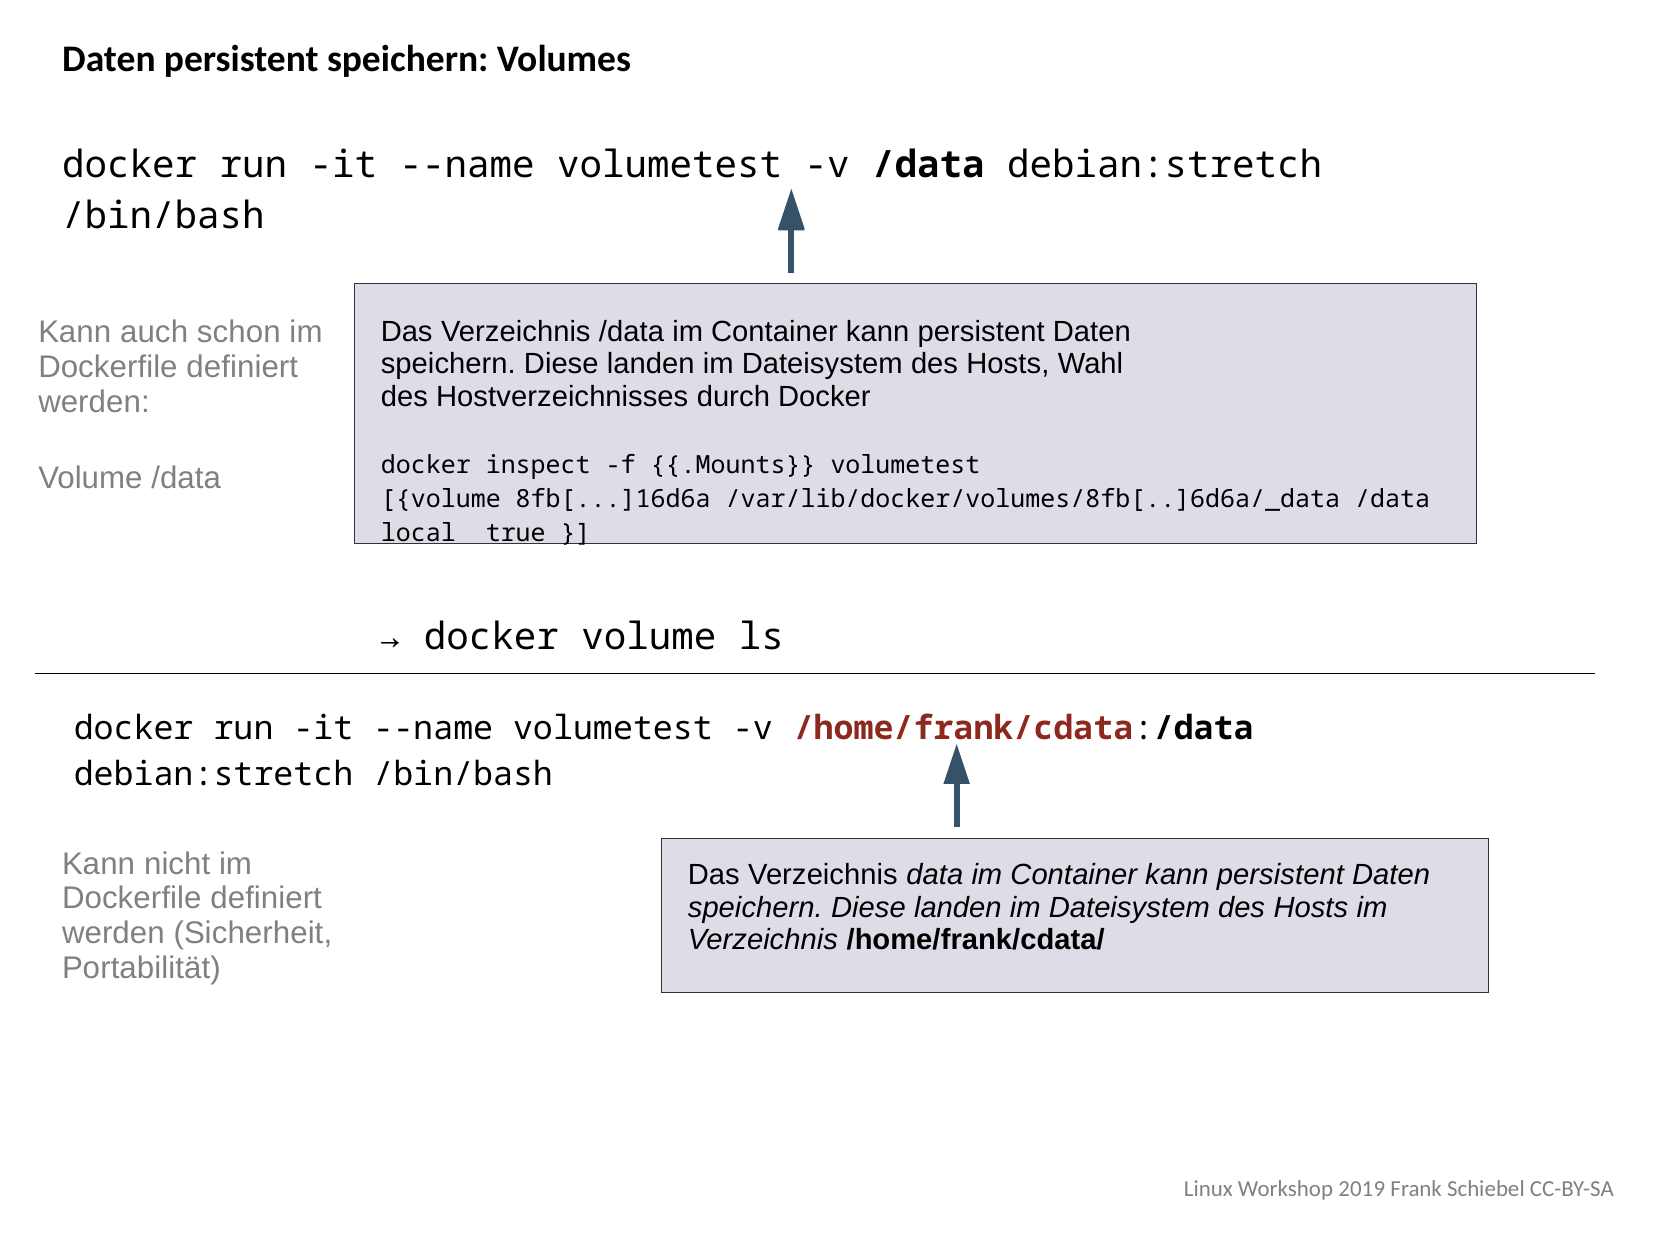

Daten persistent speichern: Volumes
docker run -it --name volumetest -v /data debian:stretch /bin/bash
Kann auch schon im Dockerfile definiert werden:
Volume /data
Das Verzeichnis /data im Container kann persistent Daten speichern. Diese landen im Dateisystem des Hosts, Wahl des Hostverzeichnisses durch Docker
docker inspect -f {{.Mounts}} volumetest
[{volume 8fb[...]16d6a /var/lib/docker/volumes/8fb[..]6d6a/_data /data local true }]
→ docker volume ls
docker run -it --name volumetest -v /home/frank/cdata:/data debian:stretch /bin/bash
Kann nicht im Dockerfile definiert werden (Sicherheit, Portabilität)
Das Verzeichnis data im Container kann persistent Daten speichern. Diese landen im Dateisystem des Hosts im Verzeichnis /home/frank/cdata/